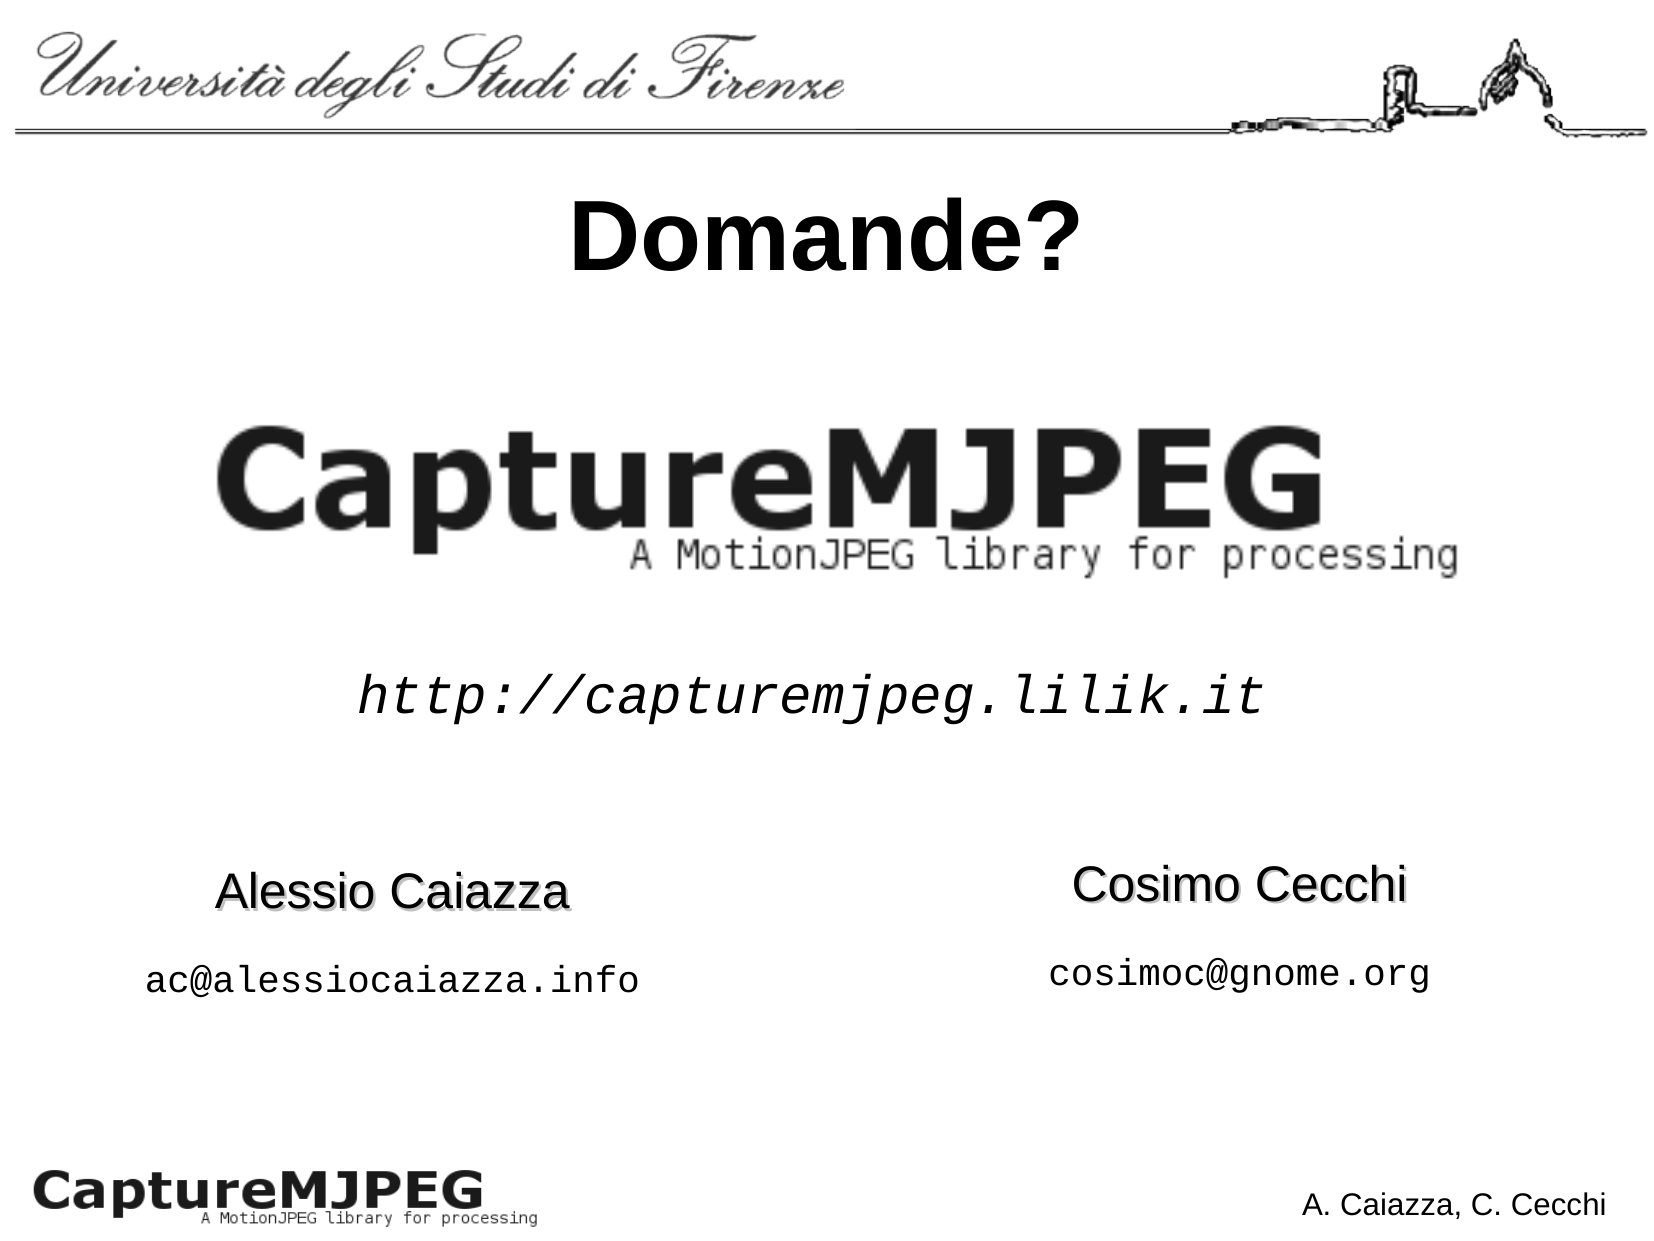

# Domande?
http://capturemjpeg.lilik.it
Cosimo Cecchi
cosimoc@gnome.org
Alessio Caiazza
ac@alessiocaiazza.info